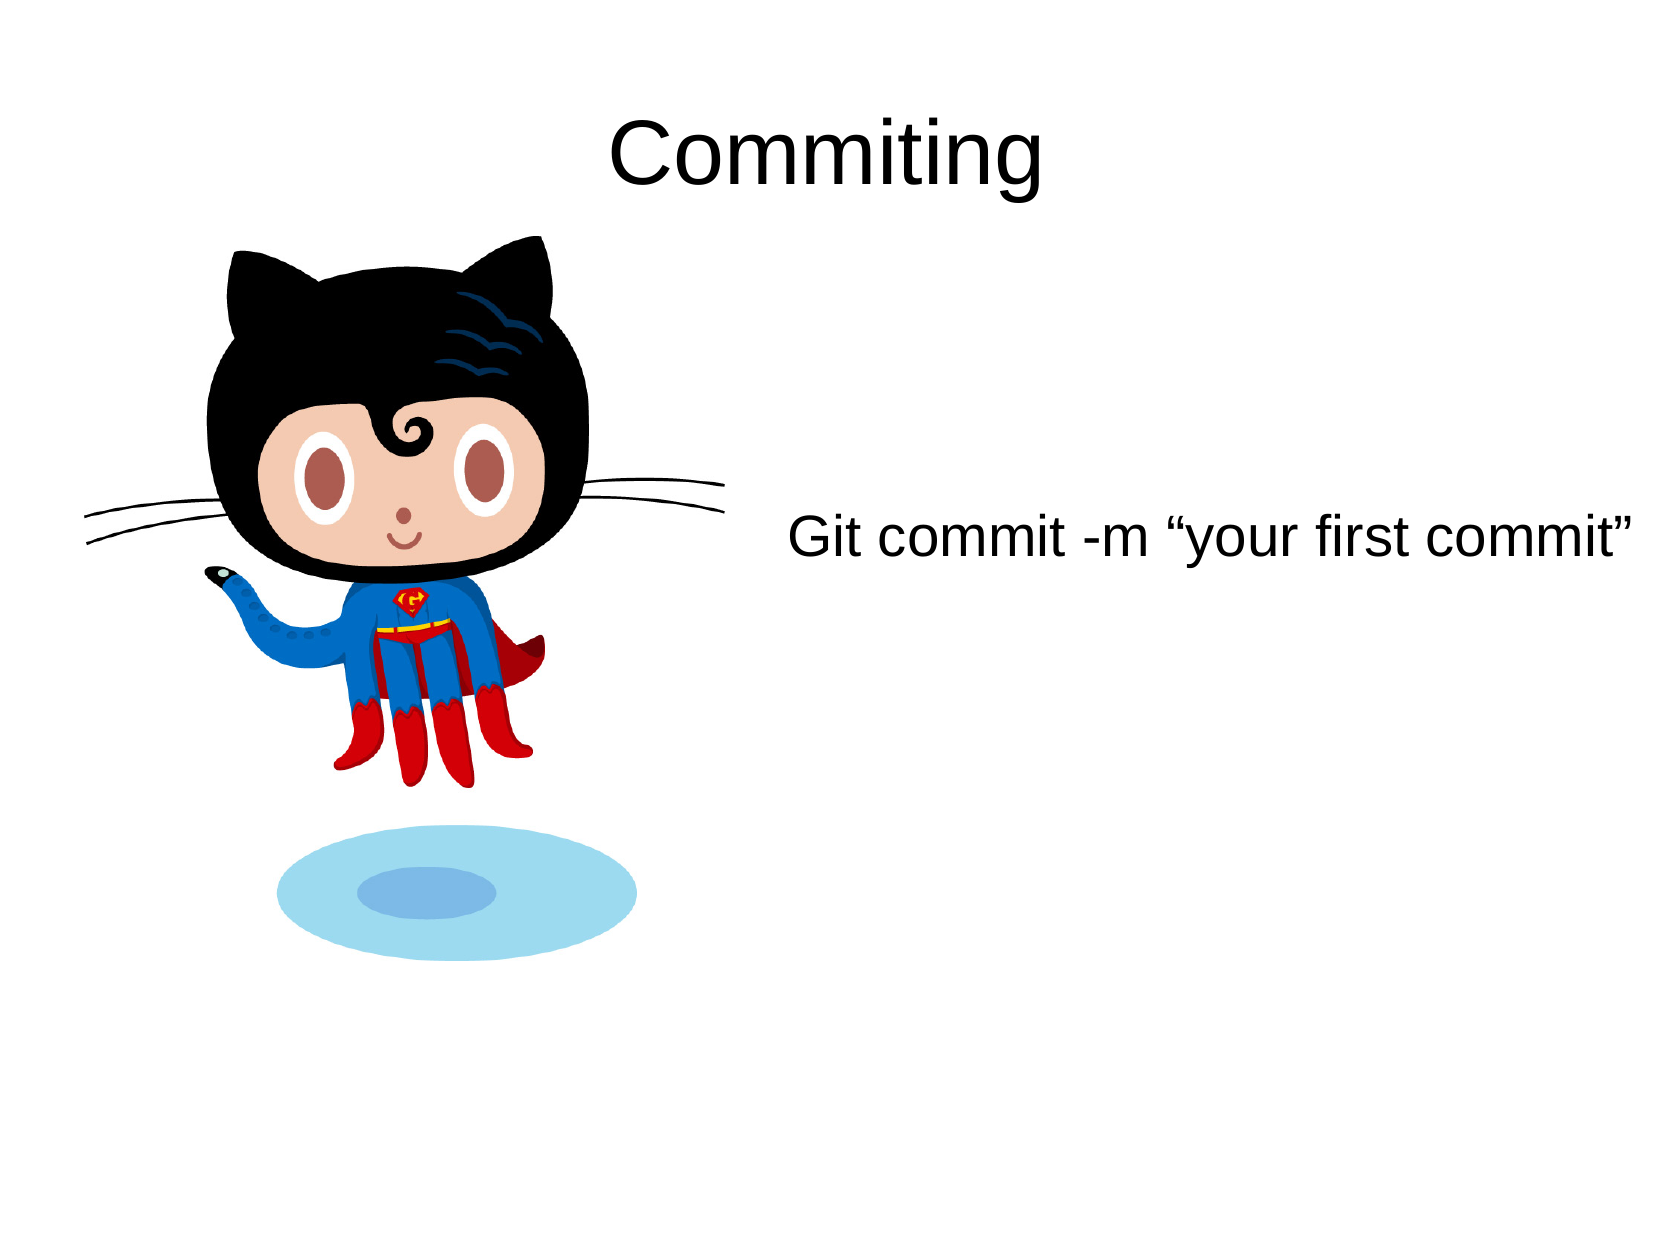

# Commiting
Git commit -m “your first commit”